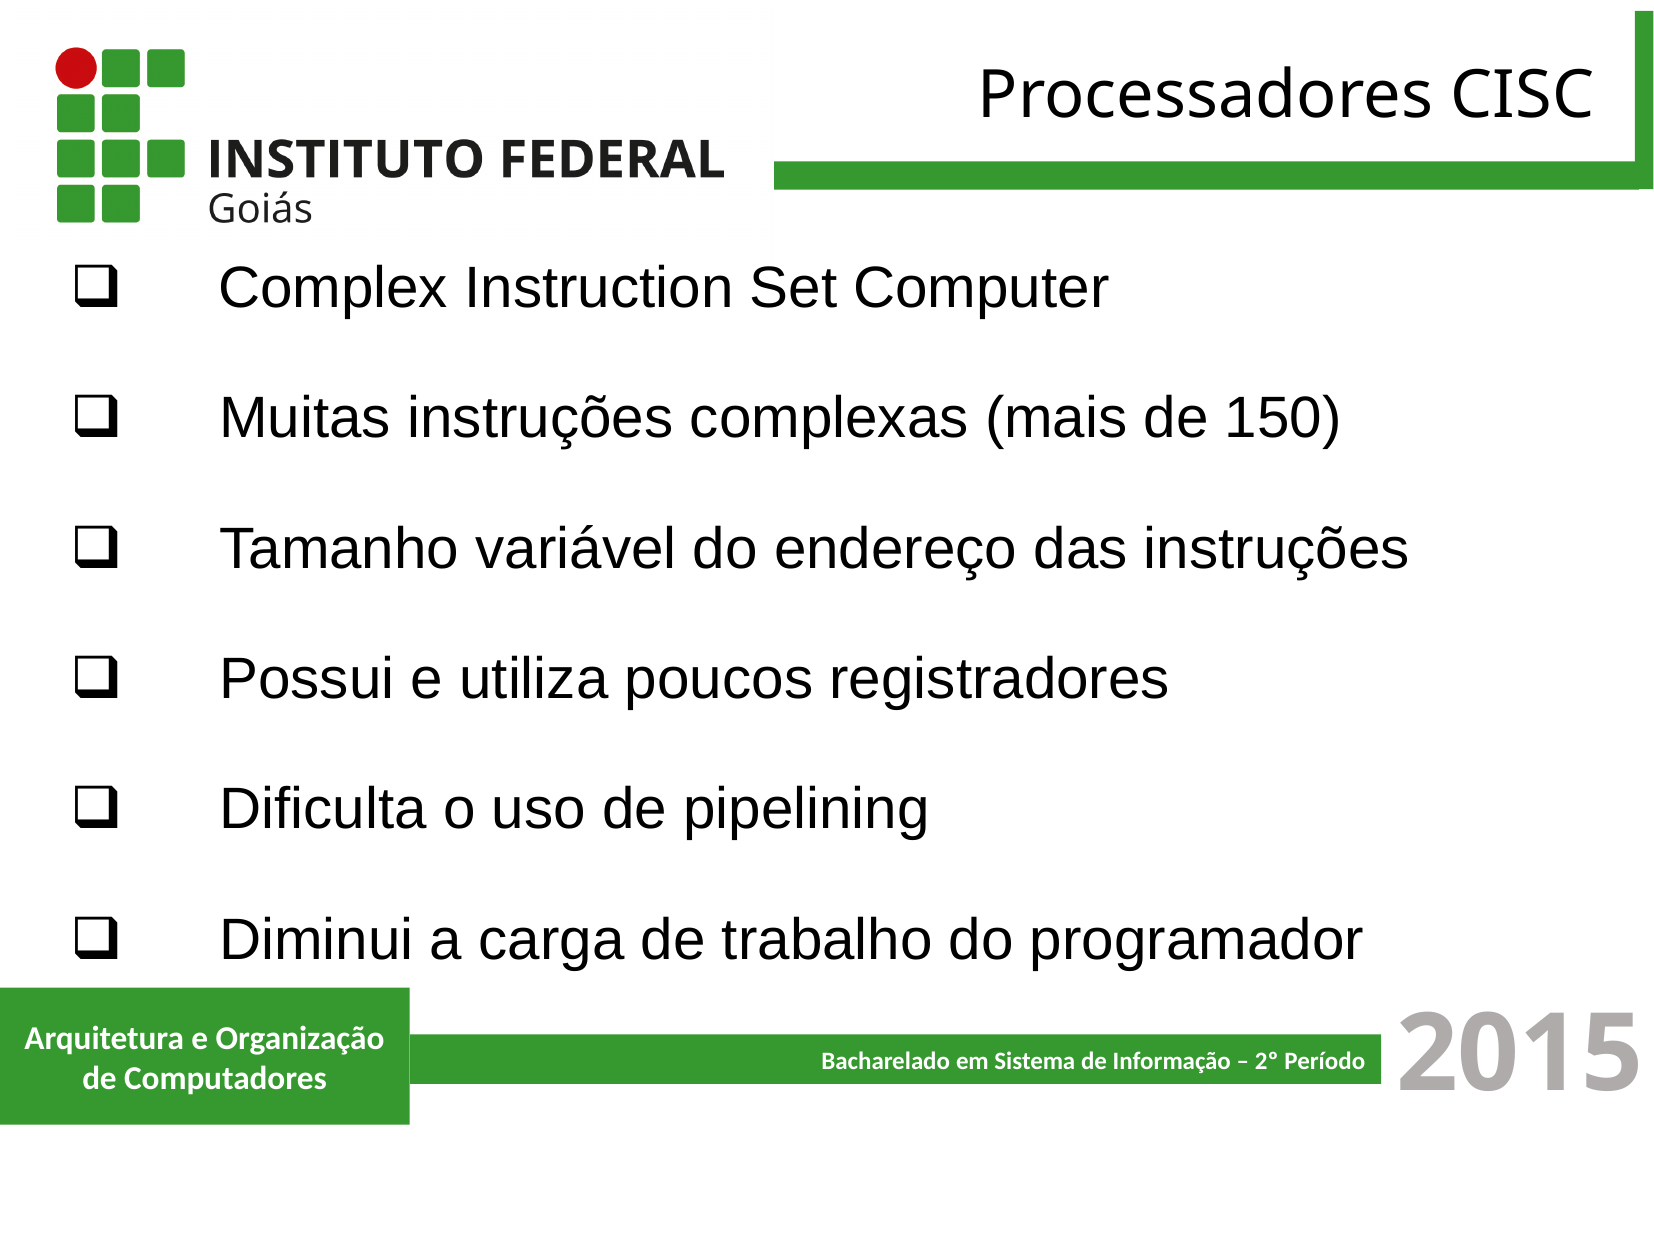

Processadores CISC
q		Complex Instruction Set Computer
q	Muitas instruções complexas (mais de 150)
q	Tamanho variável do endereço das instruções
q	Possui e utiliza poucos registradores
q	Dificulta o uso de pipelining
q	Diminui a carga de trabalho do programador
2015
Arquitetura e Organização de Computadores
Bacharelado em Sistema de Informação – 2º Período